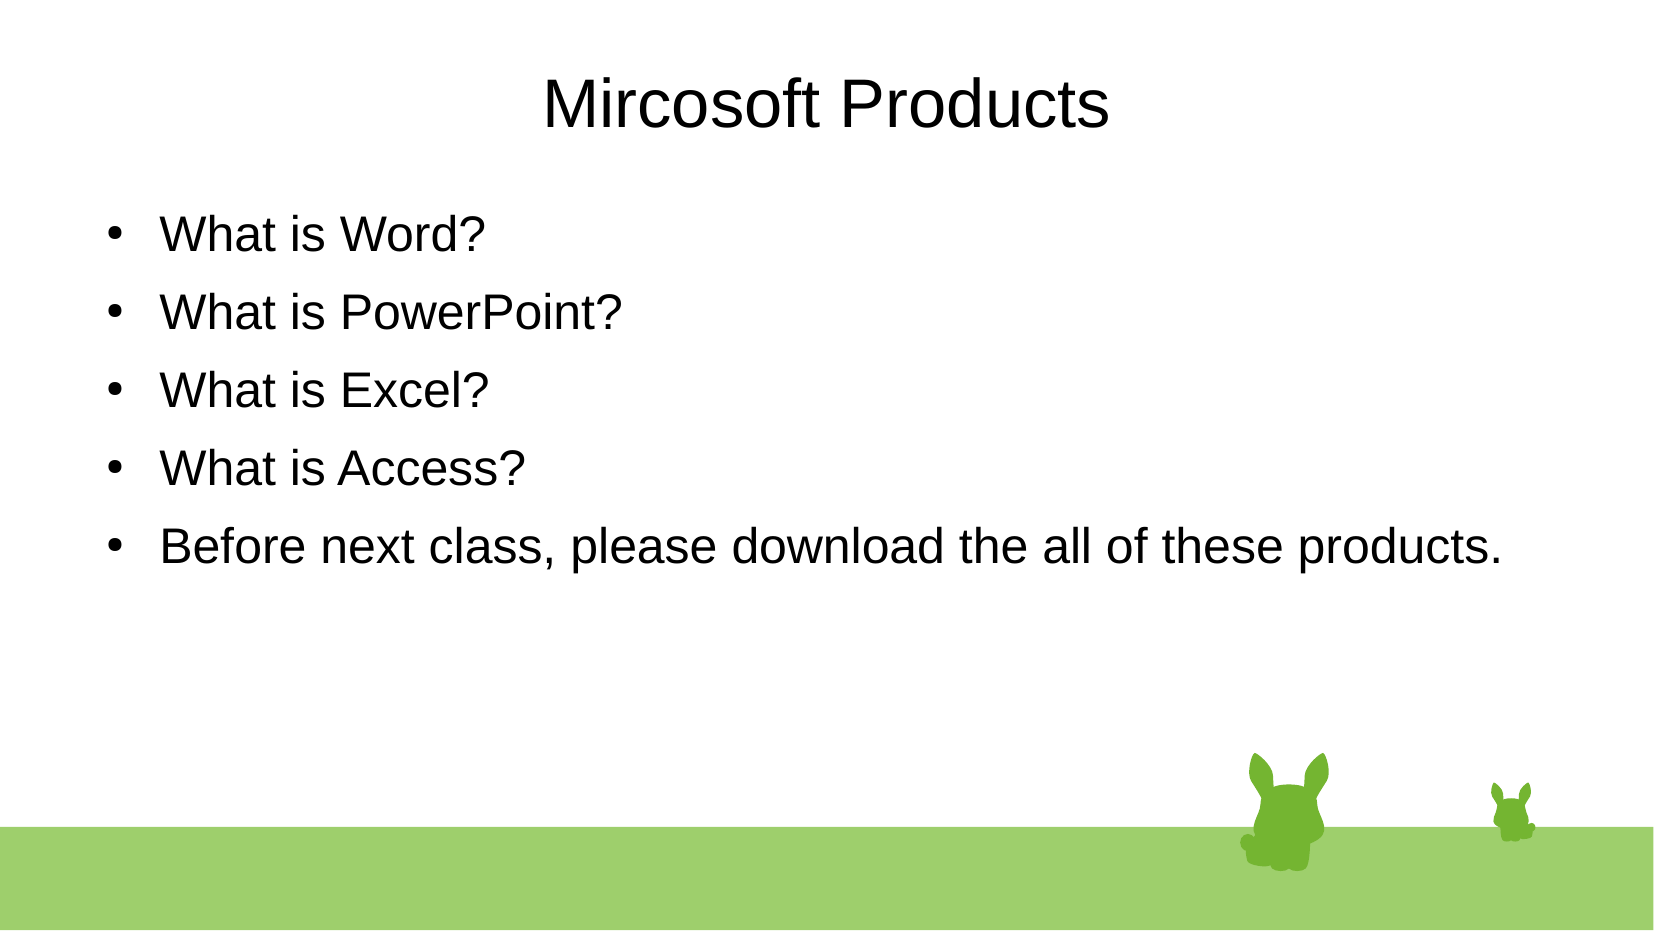

# Mircosoft Products
What is Word?
What is PowerPoint?
What is Excel?
What is Access?
Before next class, please download the all of these products.